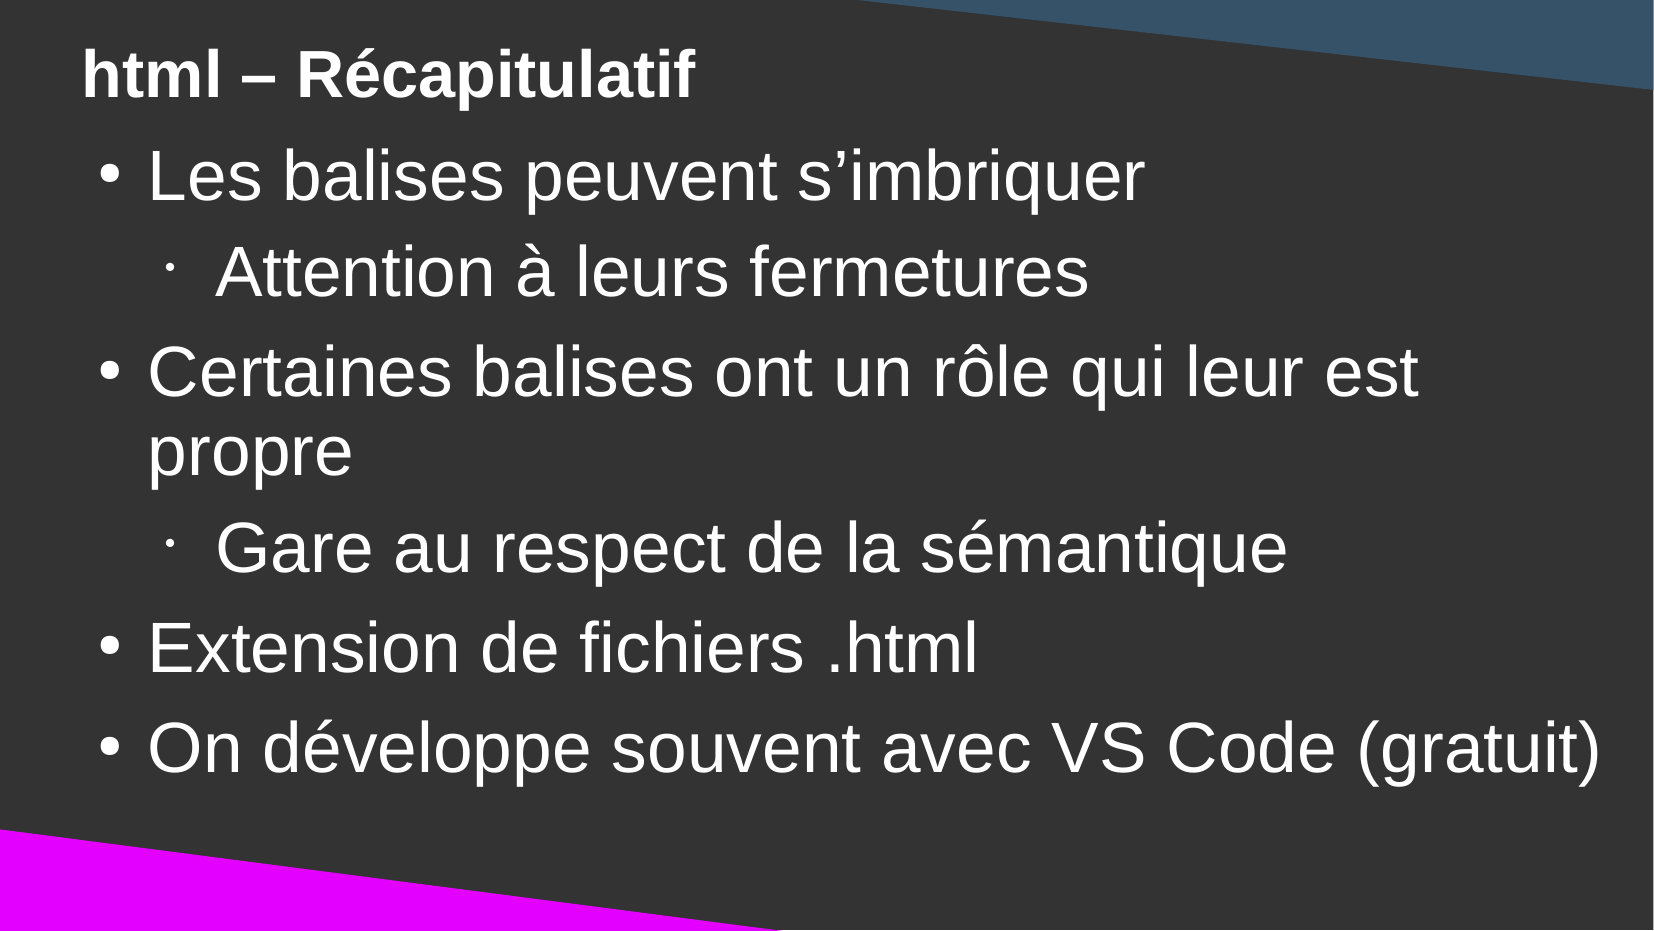

# html – Récapitulatif
Les balises peuvent s’imbriquer
Attention à leurs fermetures
Certaines balises ont un rôle qui leur est propre
Gare au respect de la sémantique
Extension de fichiers .html
On développe souvent avec VS Code (gratuit)